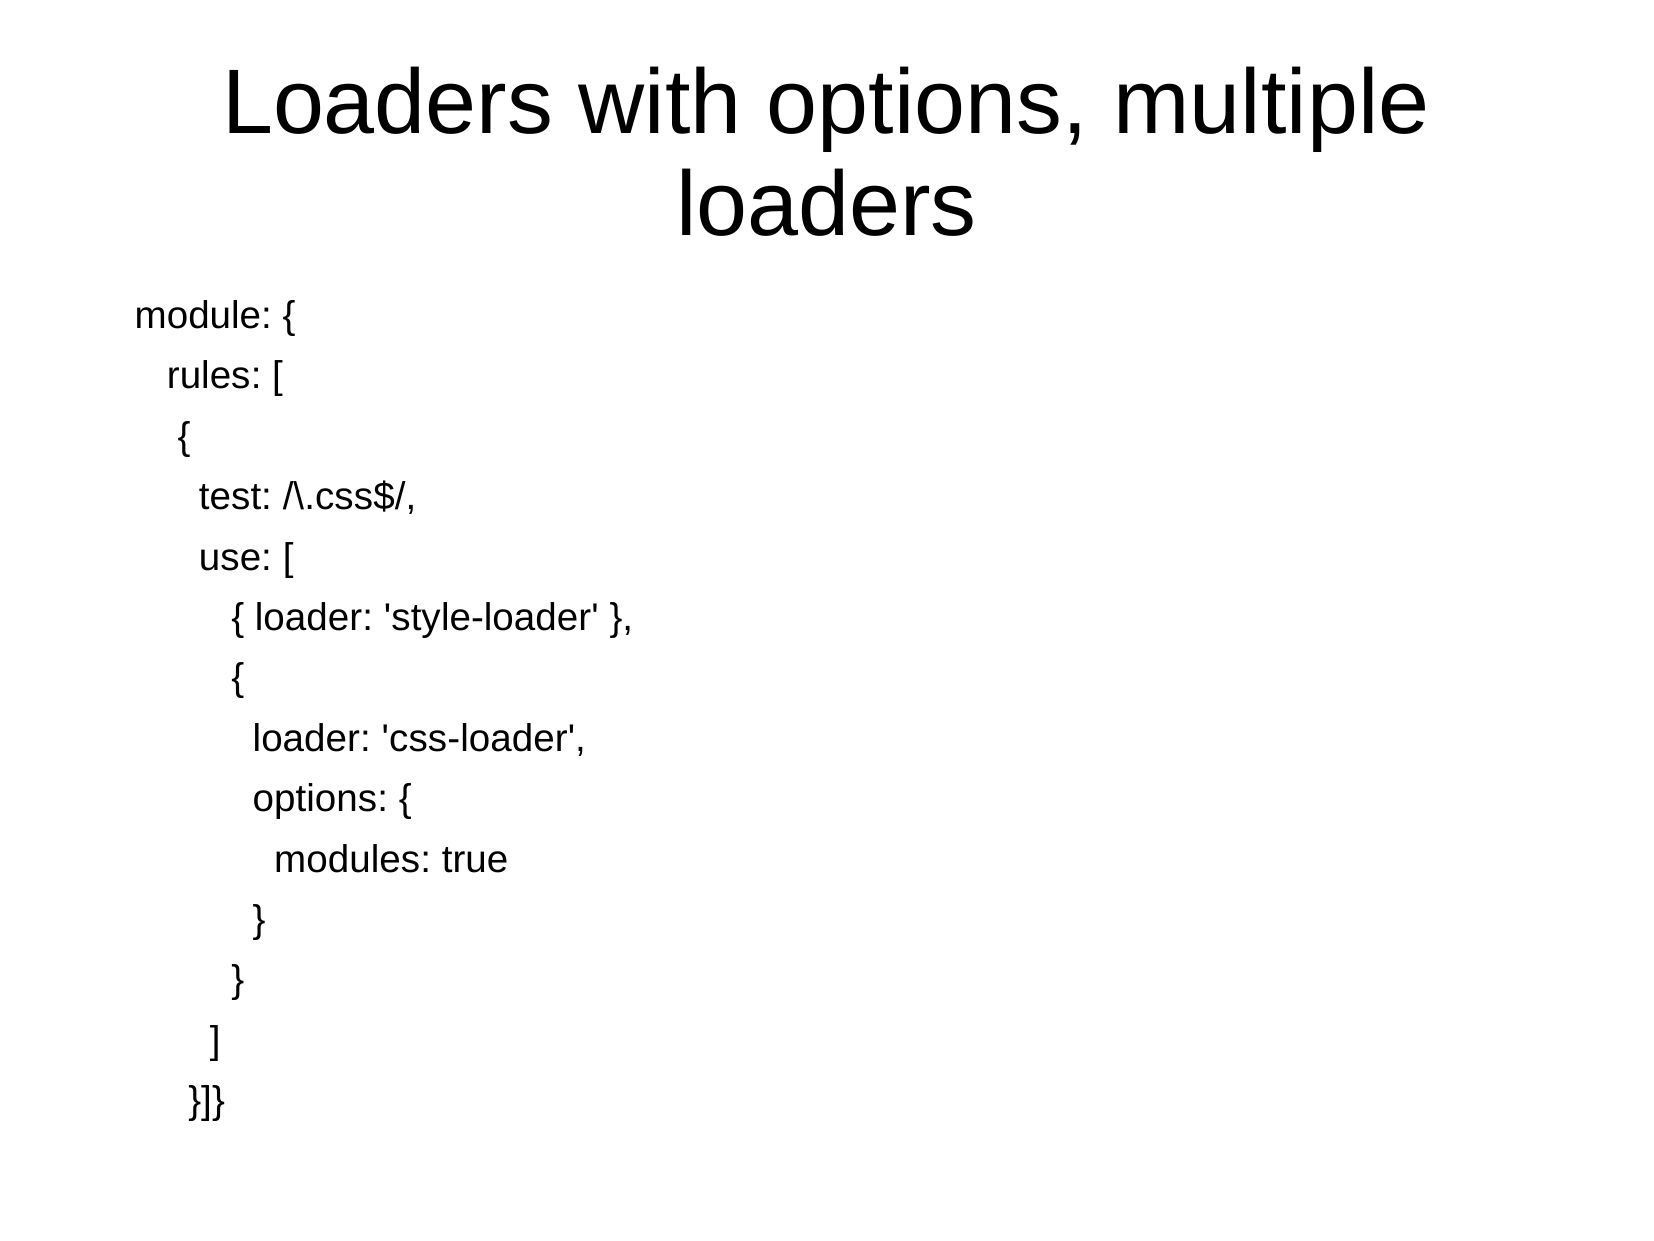

# Loaders with options, multiple loaders
 module: {
 rules: [
 {
 test: /\.css$/,
 use: [
 { loader: 'style-loader' },
 {
 loader: 'css-loader',
 options: {
 modules: true
 }
 }
 ]
 }]}